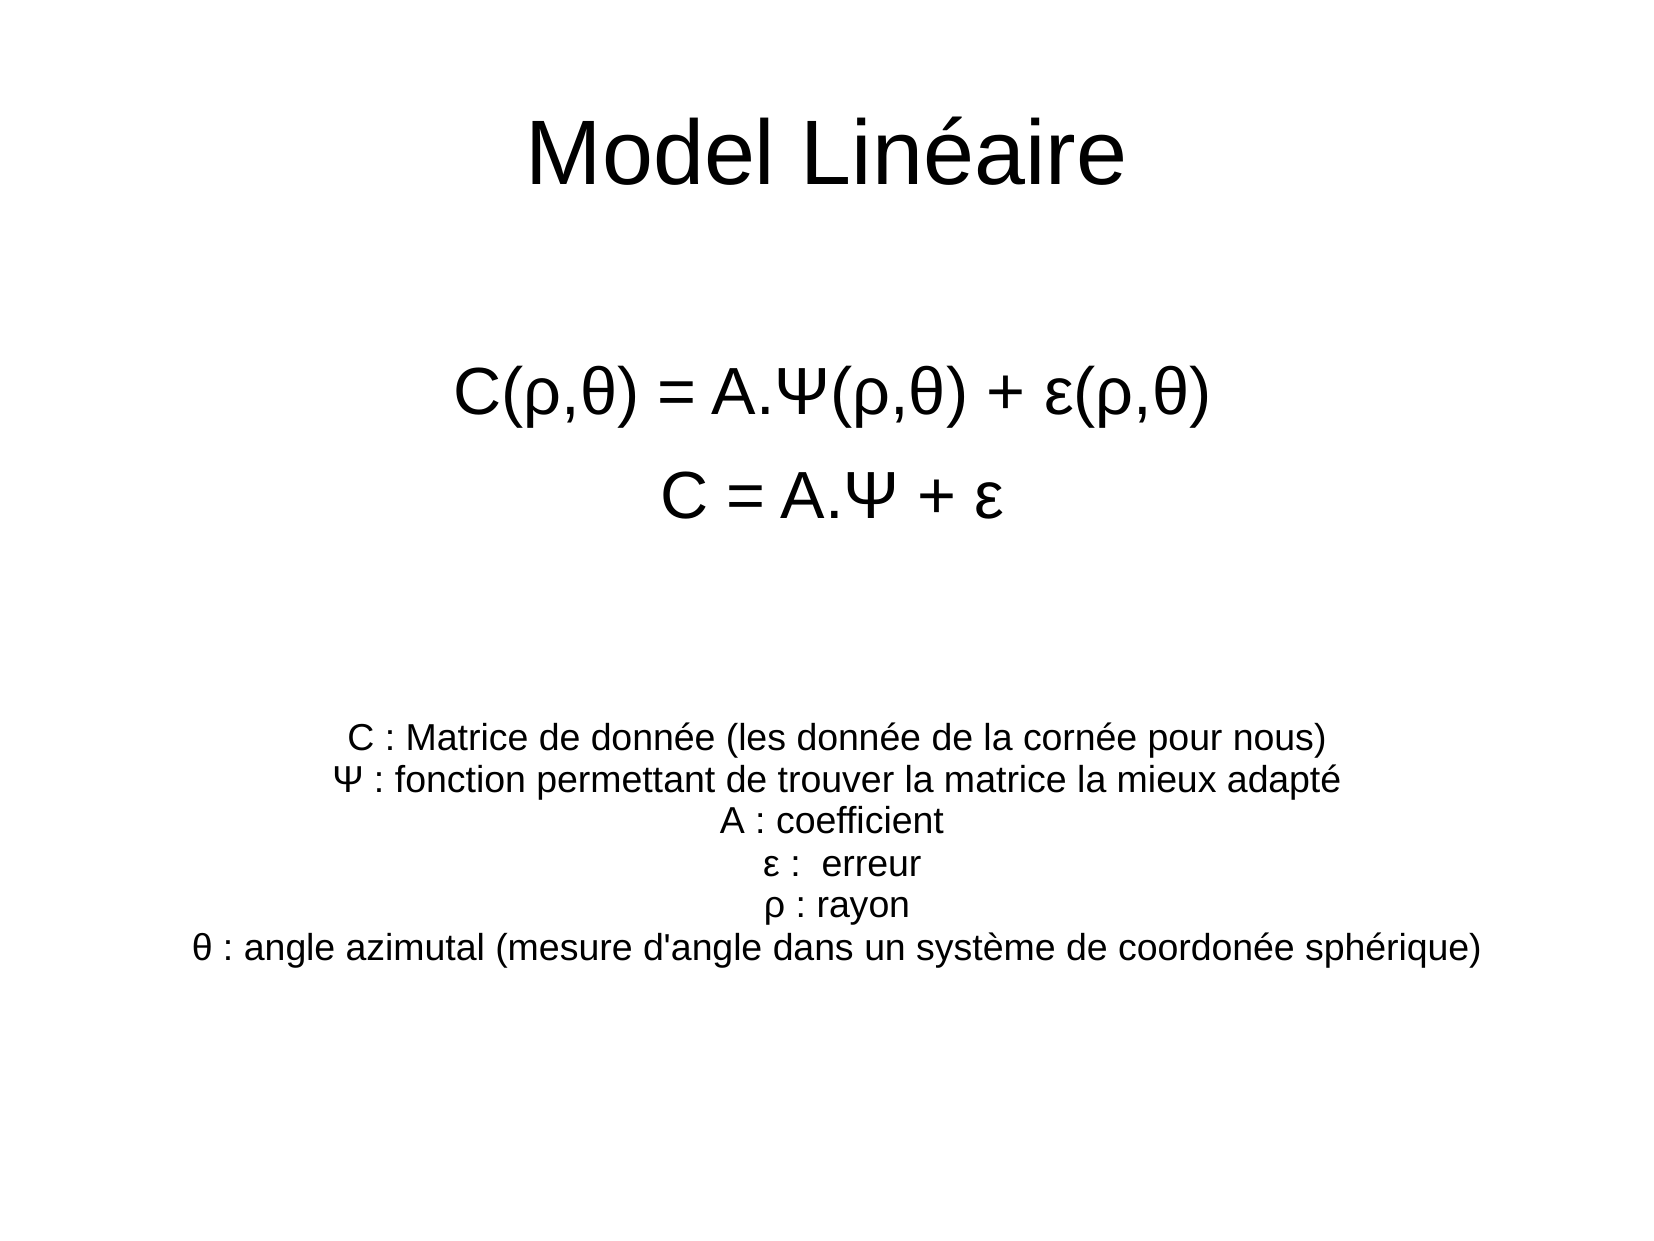

# Model Linéaire
C(ρ,θ) = A.Ψ(ρ,θ) + ε(ρ,θ)
C = A.Ψ + ε
C : Matrice de donnée (les donnée de la cornée pour nous)
Ψ : fonction permettant de trouver la matrice la mieux adapté
A : coefficient
 ε : erreur
ρ : rayon
θ : angle azimutal (mesure d'angle dans un système de coordonée sphérique)